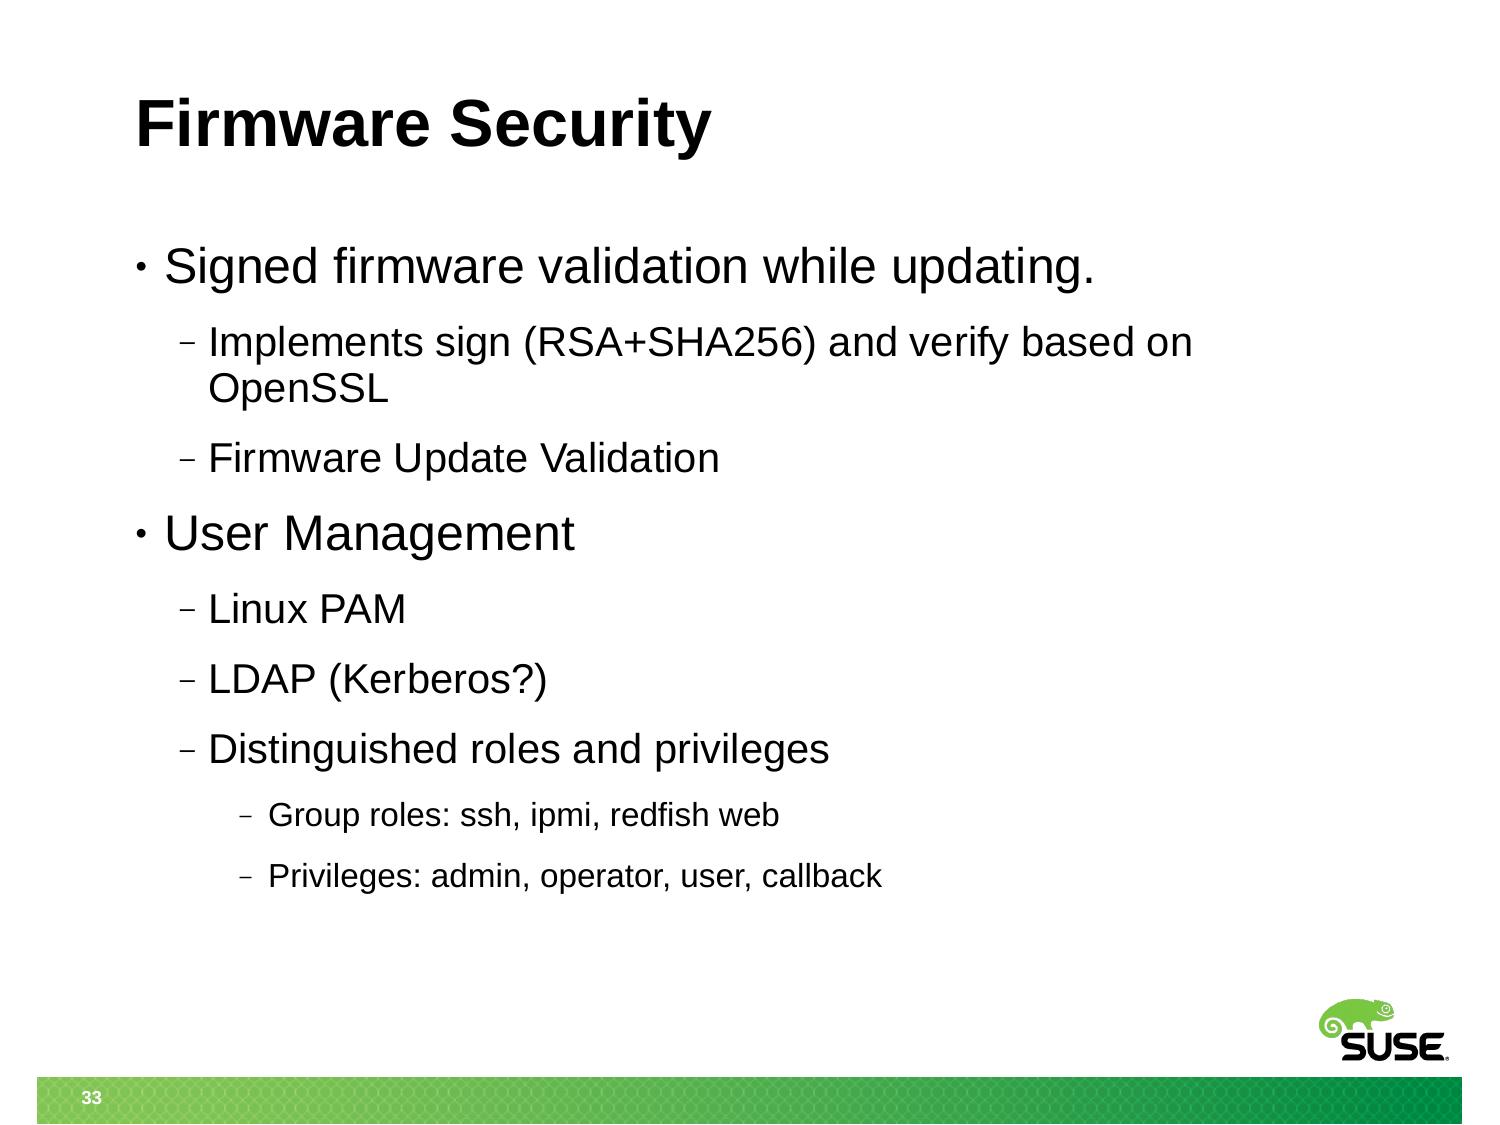

# Firmware Security
Signed firmware validation while updating.
Implements sign (RSA+SHA256) and verify based on OpenSSL
Firmware Update Validation
User Management
Linux PAM
LDAP (Kerberos?)
Distinguished roles and privileges
Group roles: ssh, ipmi, redfish web
Privileges: admin, operator, user, callback